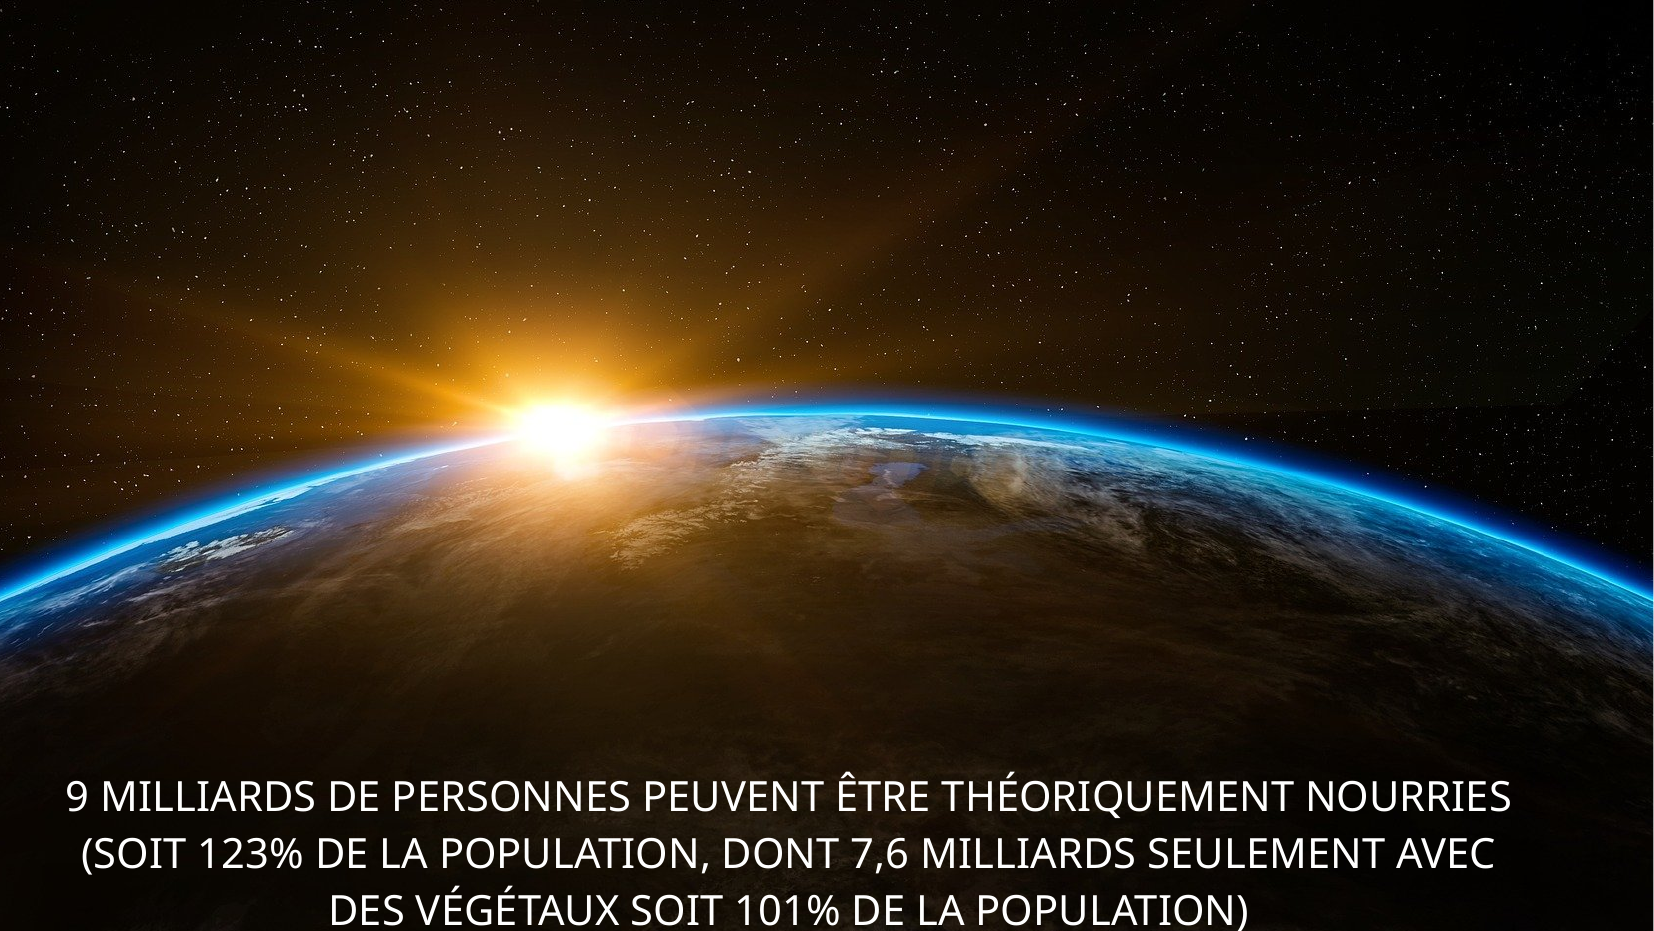

# 9 MILLIARDS DE PERSONNES PEUVENT ÊTRE THÉORIQUEMENT NOURRIES (SOIT 123% DE LA POPULATION, DONT 7,6 MILLIARDS SEULEMENT AVEC DES VÉGÉTAUX SOIT 101% DE LA POPULATION)